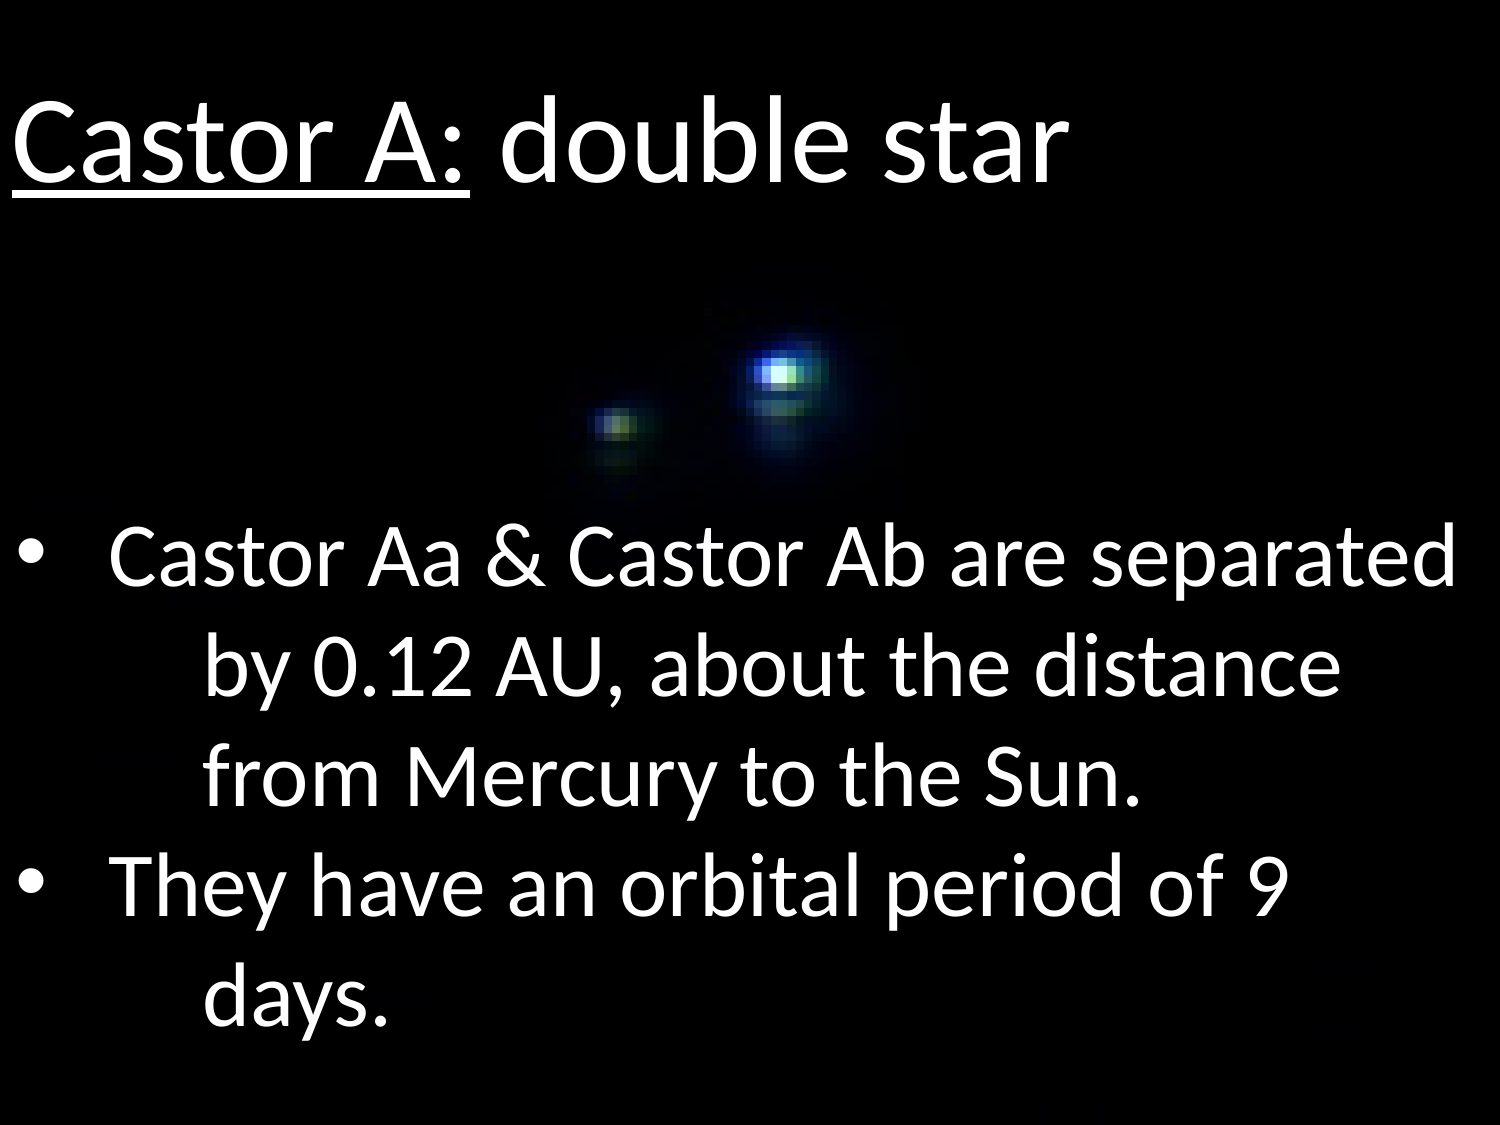

Castor A: double star
Castor Aa & Castor Ab are separated by 0.12 AU, about the distance from Mercury to the Sun.
They have an orbital period of 9 days.